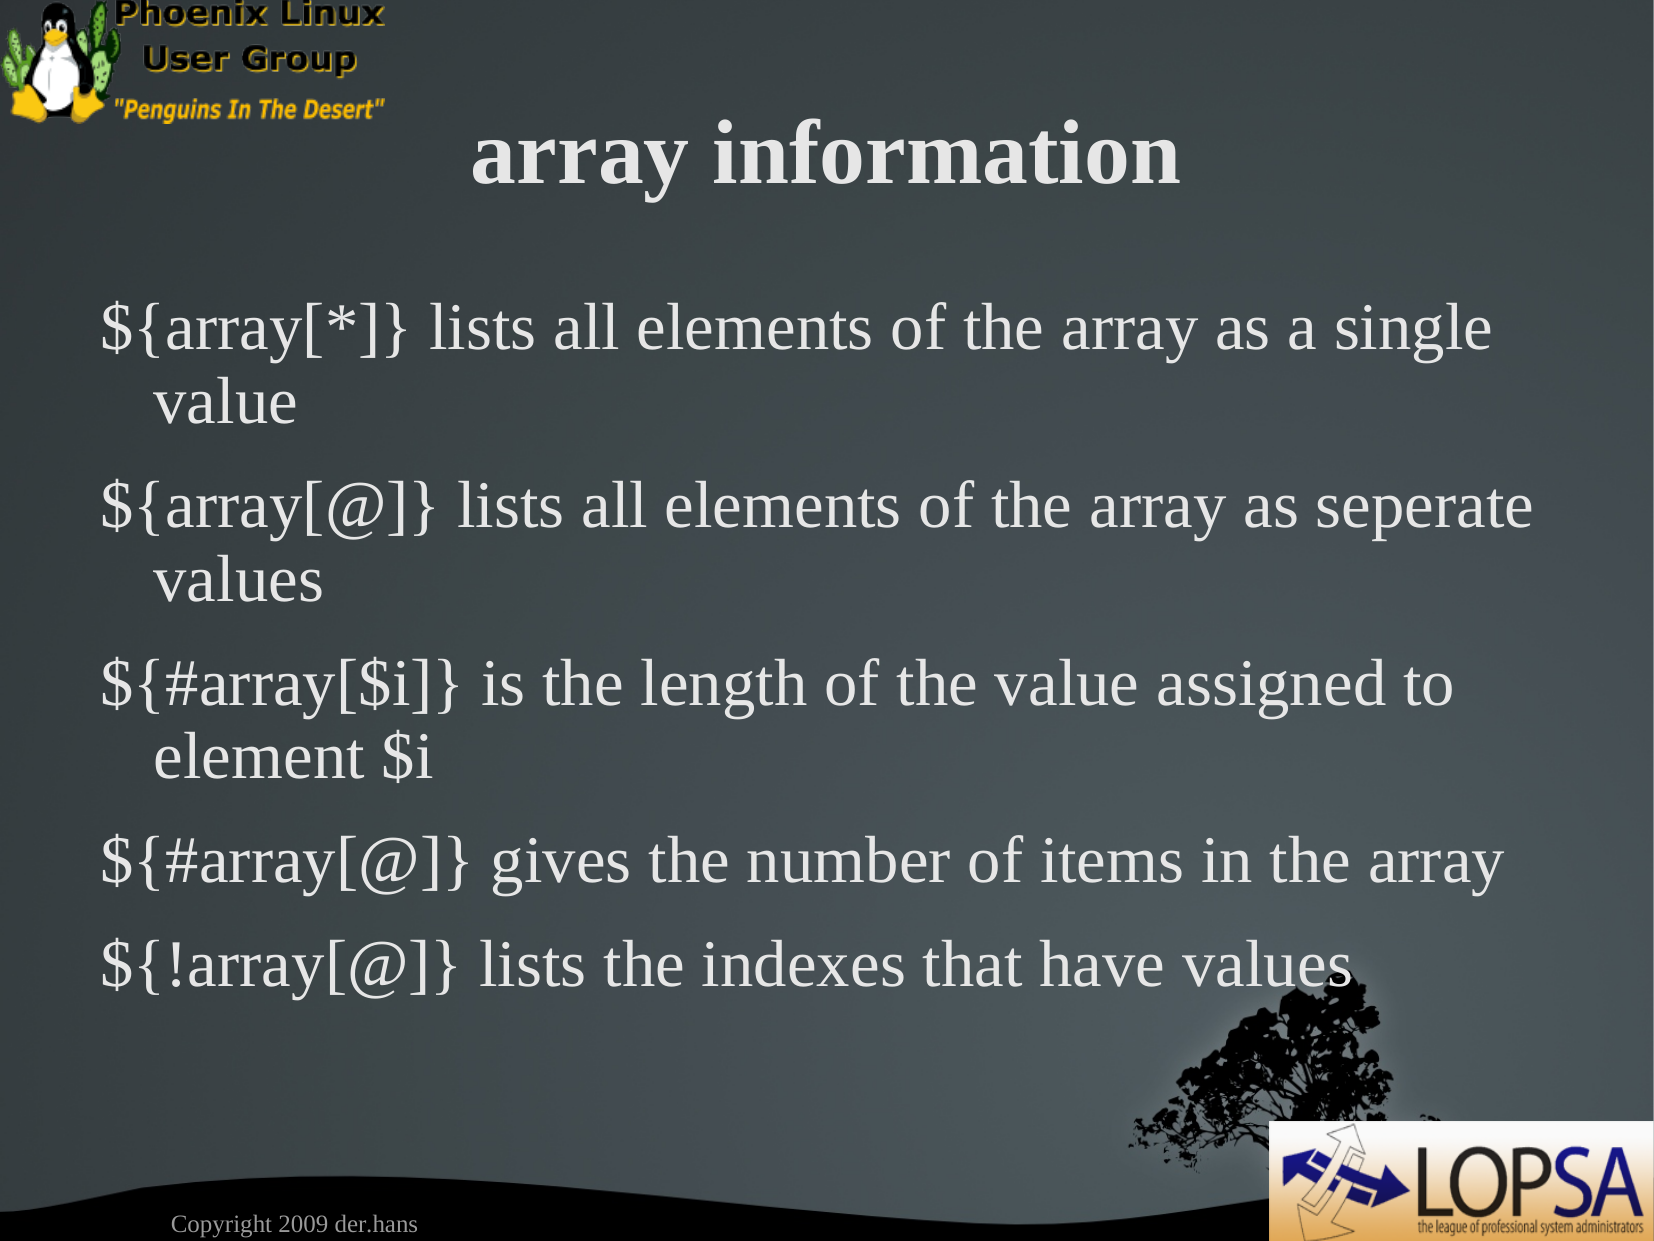

# array information
${array[*]} lists all elements of the array as a single value
${array[@]} lists all elements of the array as seperate values
${#array[$i]} is the length of the value assigned to element $i
${#array[@]} gives the number of items in the array
${!array[@]} lists the indexes that have values